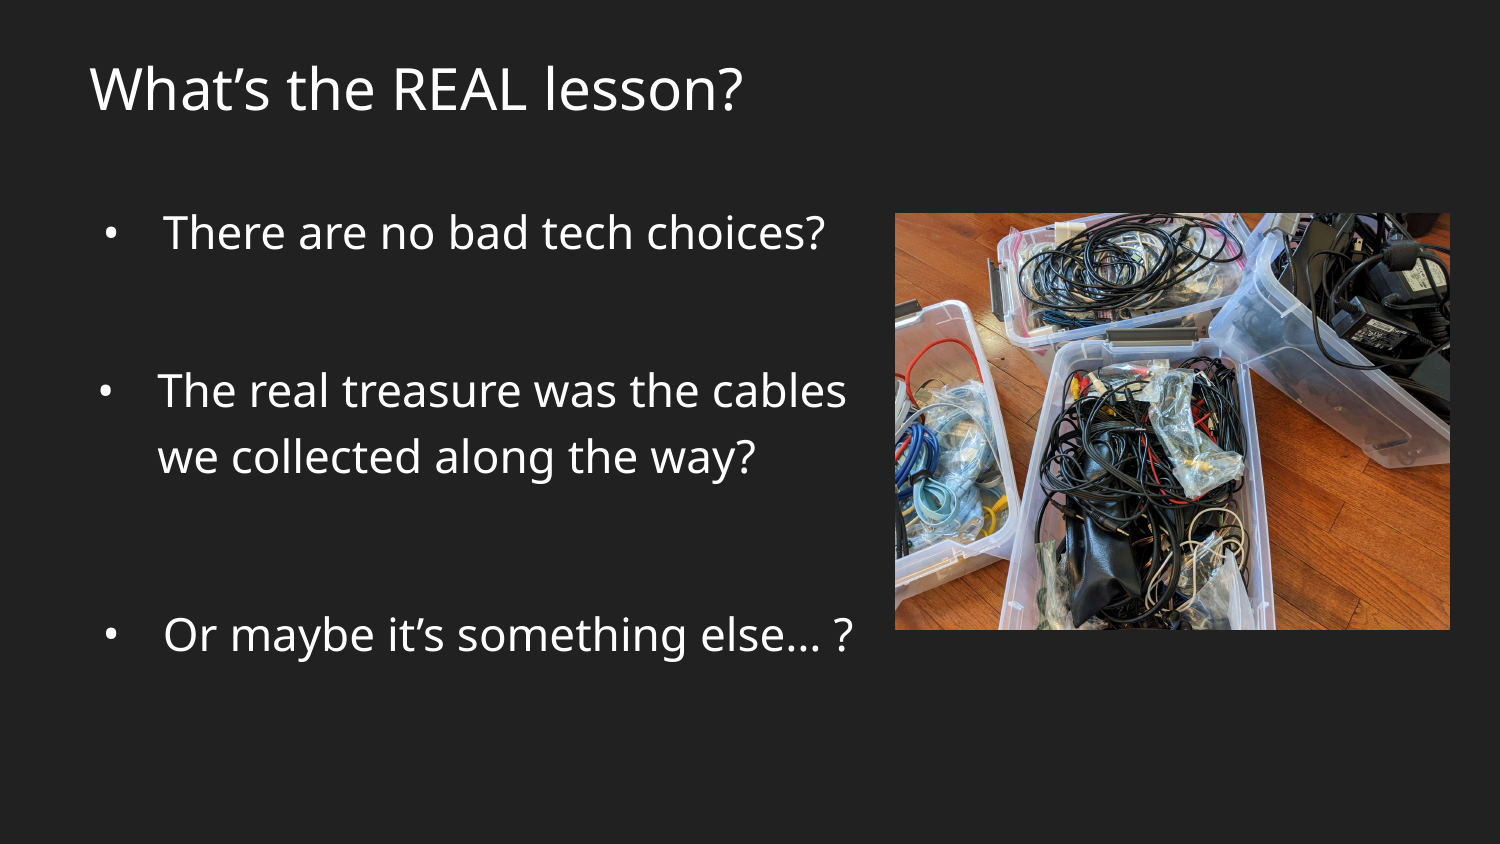

# What’s the REAL lesson?
There are no bad tech choices?
The real treasure was the cables we collected along the way?
Or maybe it’s something else… ?
@LeonAdato